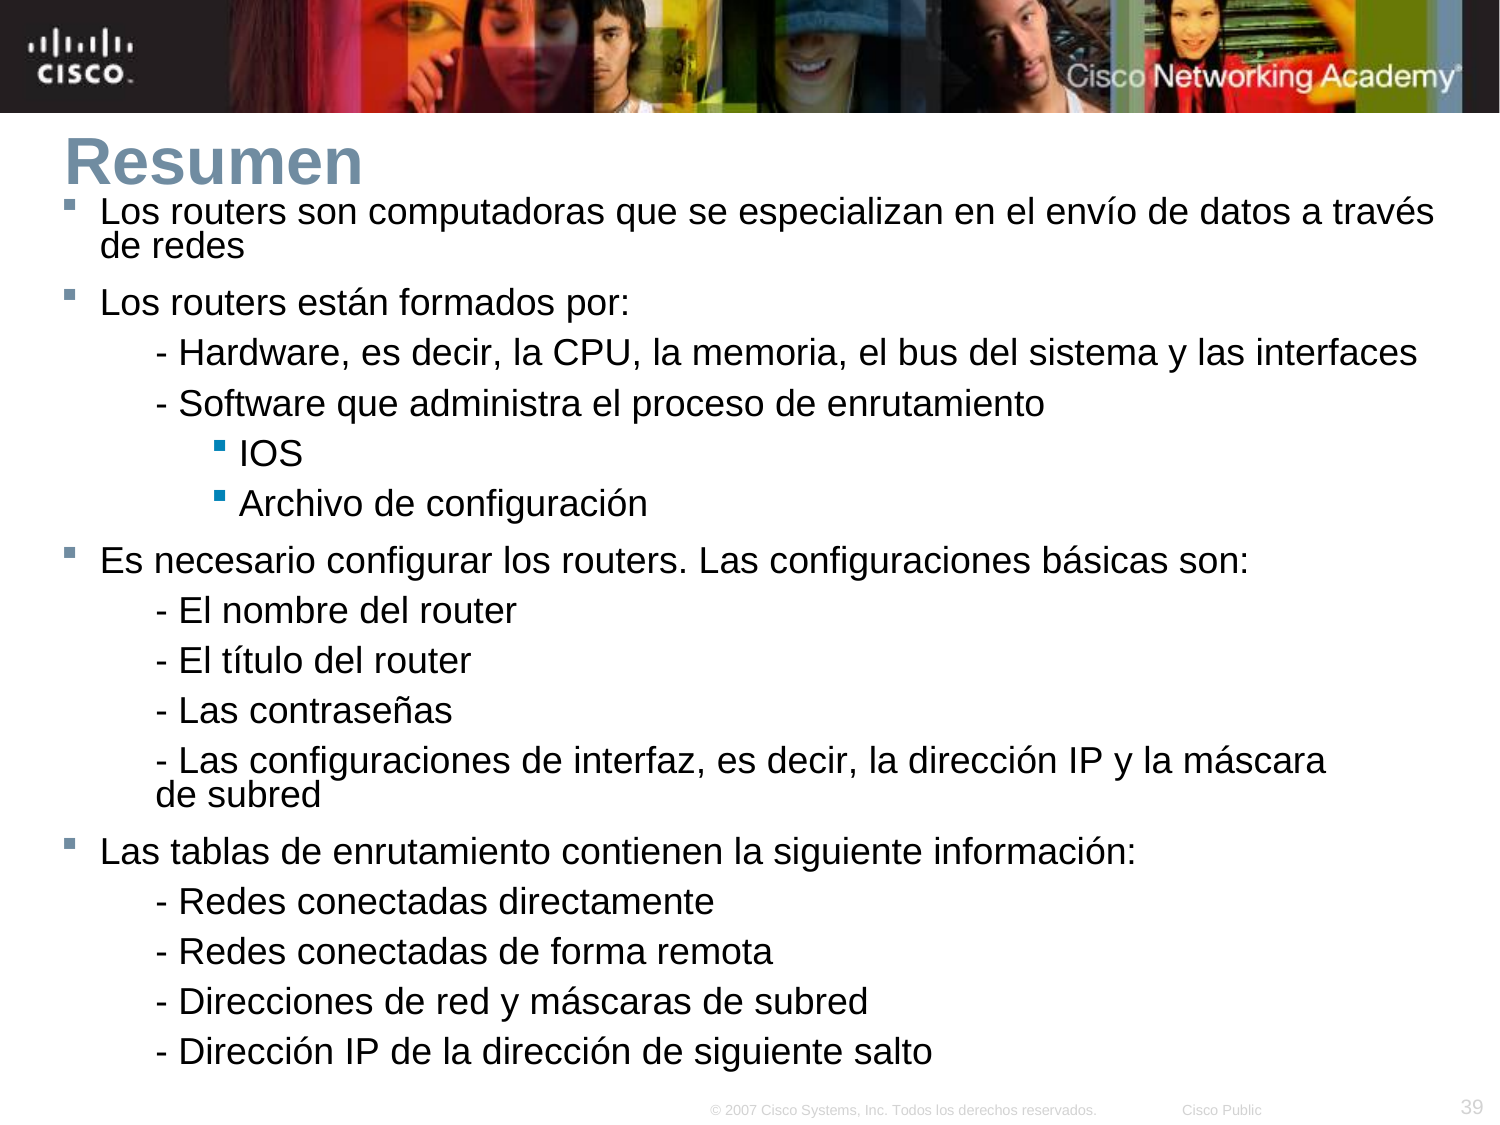

# Resumen
Los routers son computadoras que se especializan en el envío de datos a través de redes
Los routers están formados por:
- Hardware, es decir, la CPU, la memoria, el bus del sistema y las interfaces
- Software que administra el proceso de enrutamiento
 IOS
 Archivo de configuración
Es necesario configurar los routers. Las configuraciones básicas son:
- El nombre del router
- El título del router
- Las contraseñas
- Las configuraciones de interfaz, es decir, la dirección IP y la máscara
de subred
Las tablas de enrutamiento contienen la siguiente información:
- Redes conectadas directamente
- Redes conectadas de forma remota
- Direcciones de red y máscaras de subred
- Dirección IP de la dirección de siguiente salto